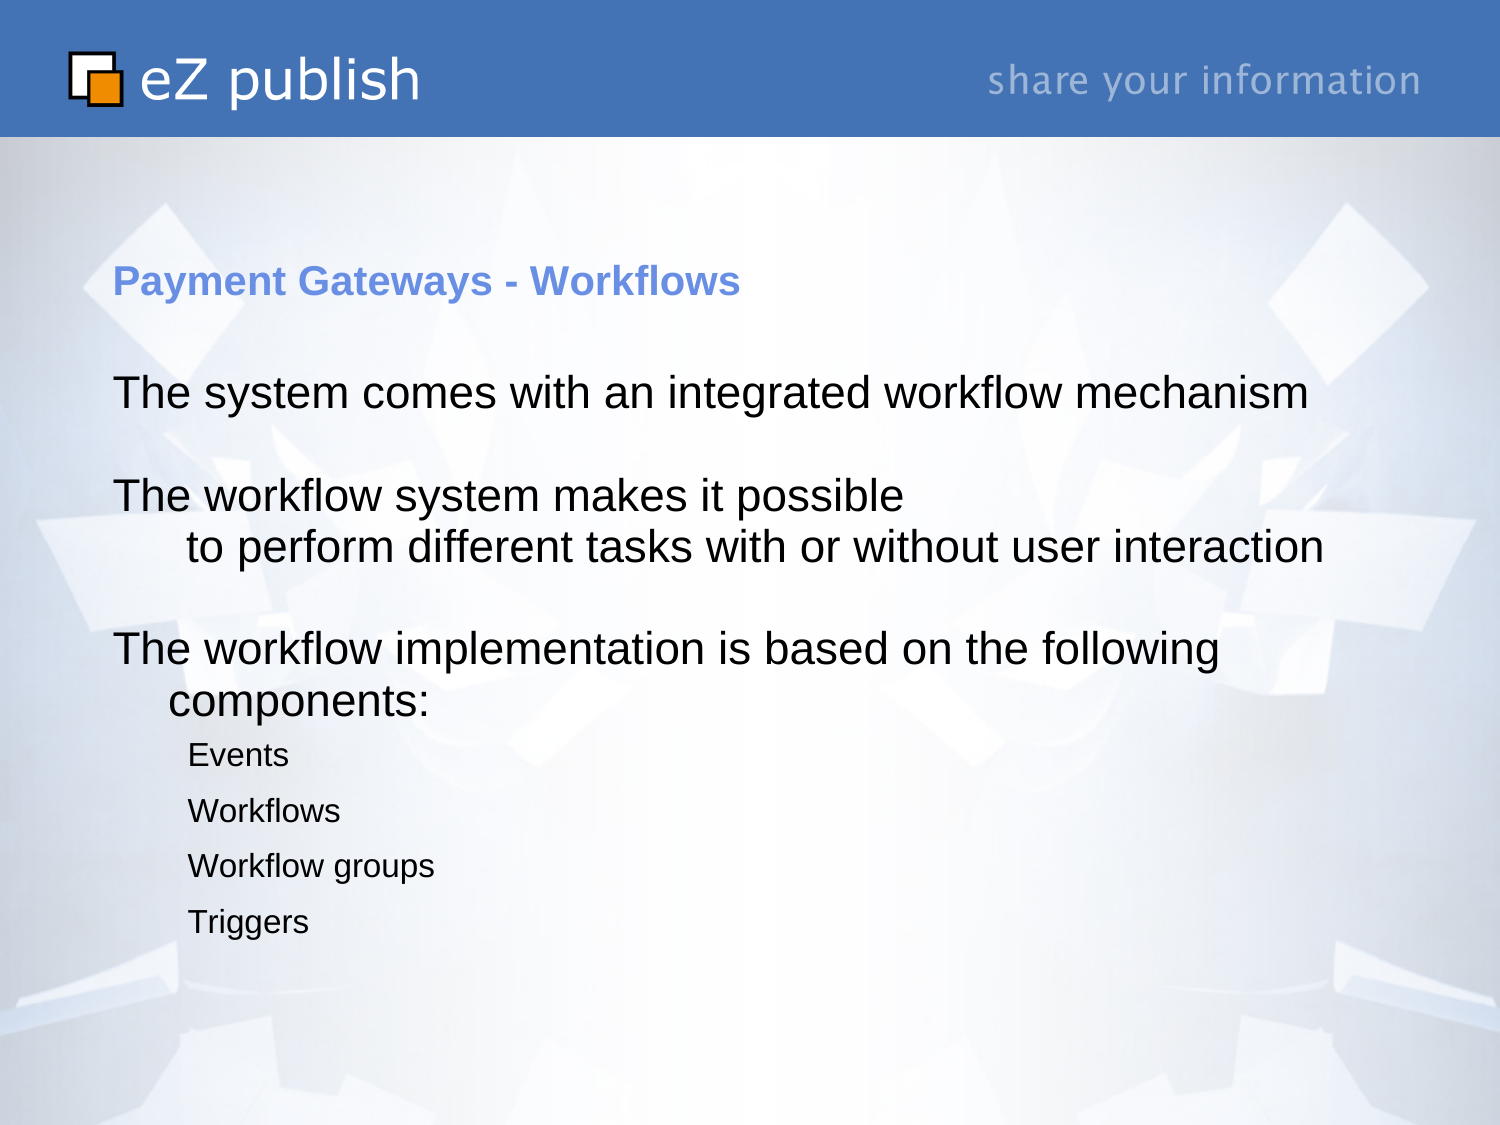

# Payment Gateways - Workflows
The system comes with an integrated workflow mechanism
The workflow system makes it possible
 	to perform different tasks with or without user interaction
The workflow implementation is based on the following components:
Events
Workflows
Workflow groups
Triggers